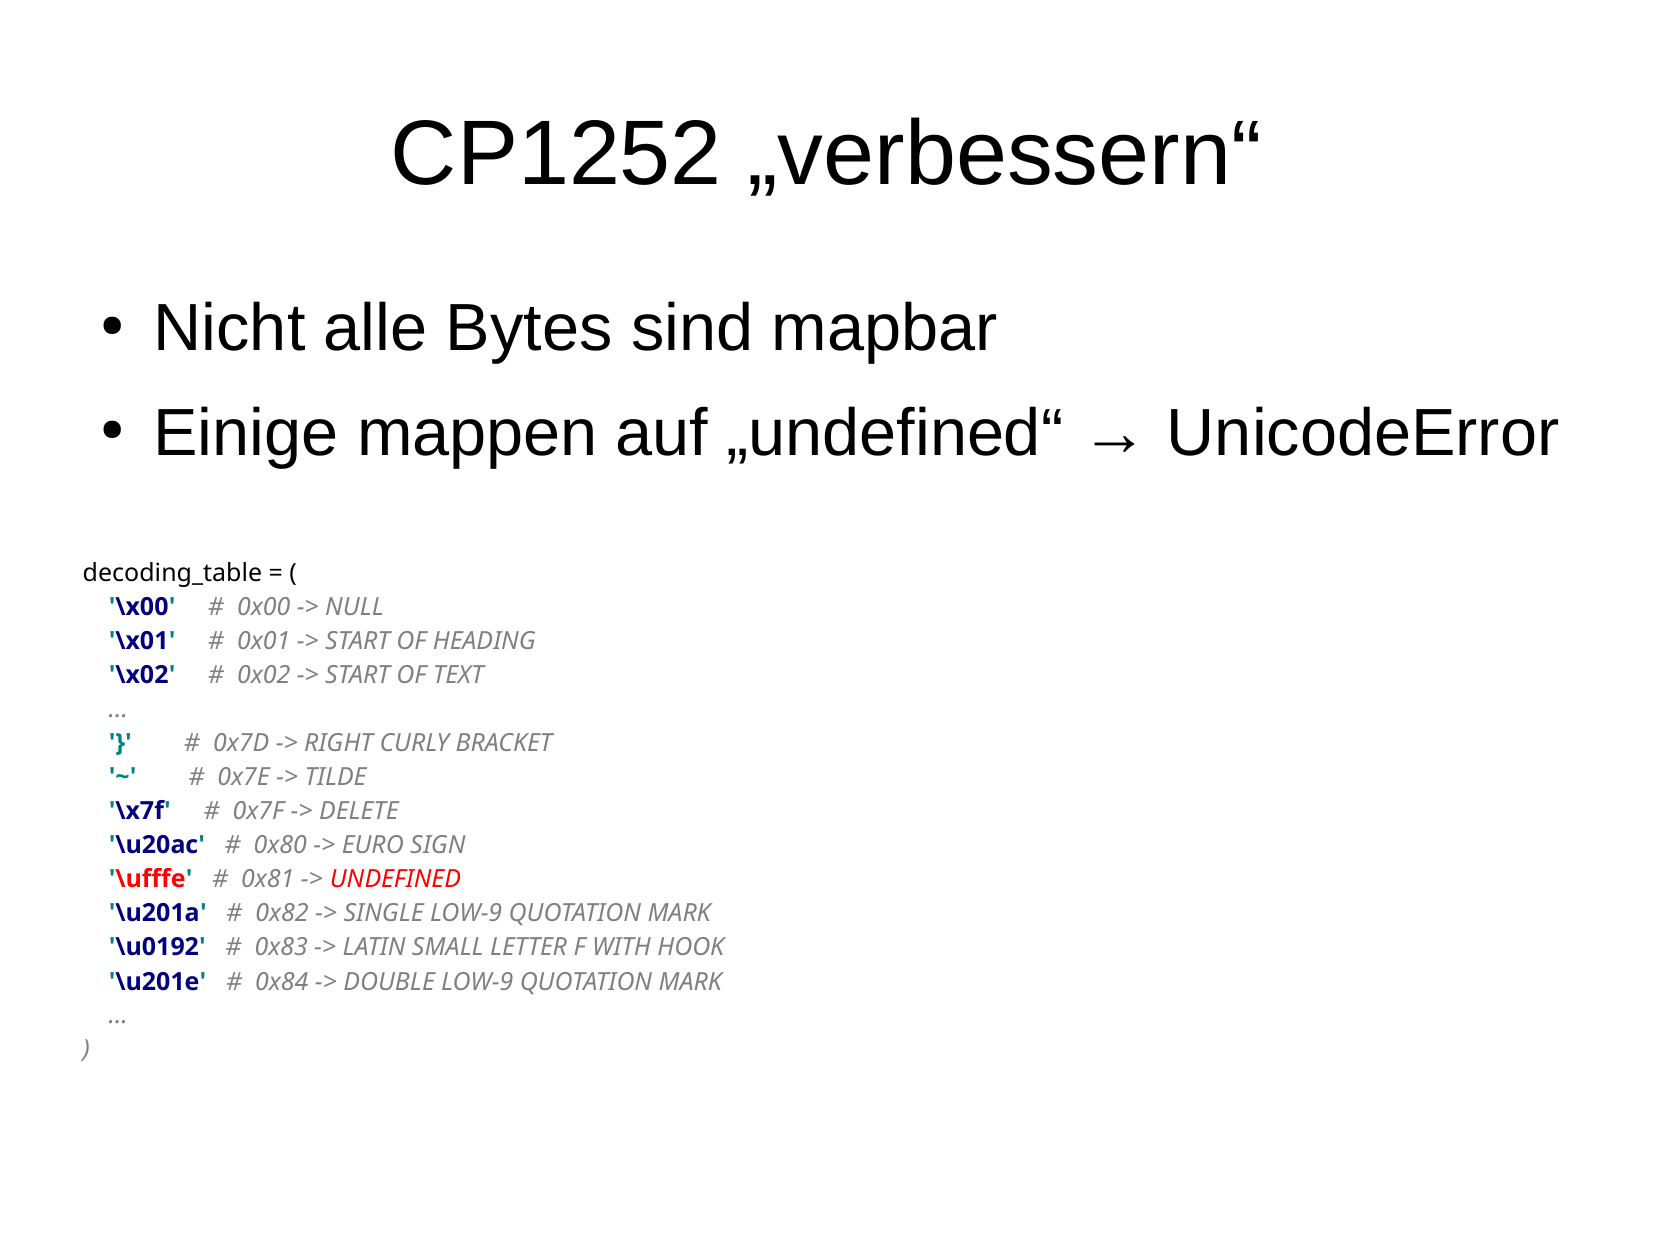

# CP1252 „verbessern“
Nicht alle Bytes sind mapbar
Einige mappen auf „undefined“ → UnicodeError
decoding_table = (
 '\x00' # 0x00 -> NULL
 '\x01' # 0x01 -> START OF HEADING
 '\x02' # 0x02 -> START OF TEXT
 ...
 '}' # 0x7D -> RIGHT CURLY BRACKET
 '~' # 0x7E -> TILDE
 '\x7f' # 0x7F -> DELETE
 '\u20ac' # 0x80 -> EURO SIGN
 '\ufffe' # 0x81 -> UNDEFINED
 '\u201a' # 0x82 -> SINGLE LOW-9 QUOTATION MARK
 '\u0192' # 0x83 -> LATIN SMALL LETTER F WITH HOOK
 '\u201e' # 0x84 -> DOUBLE LOW-9 QUOTATION MARK
 …
)